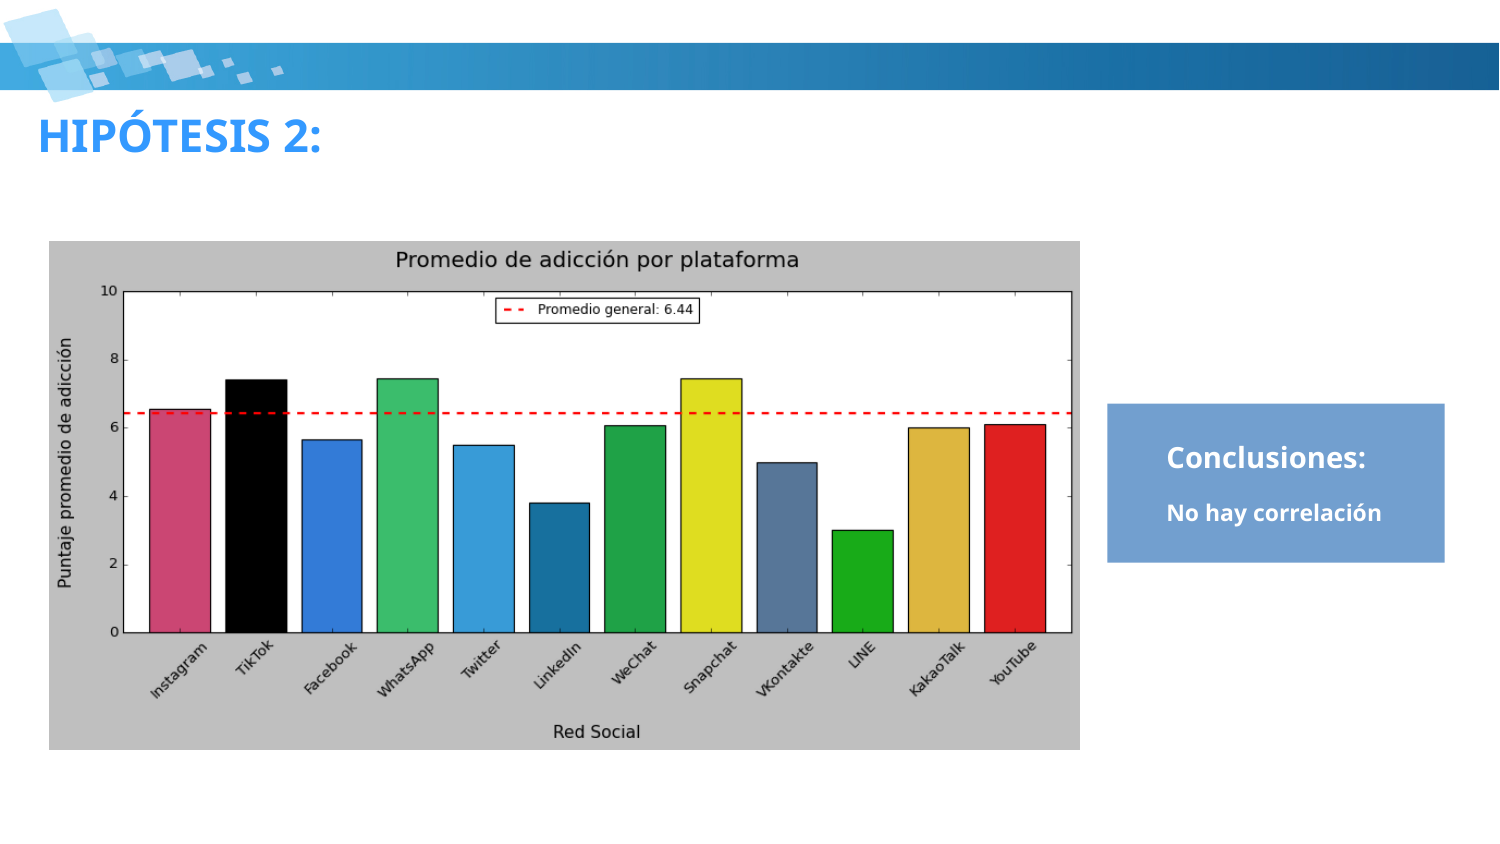

# HIPÓTESIS 2:
Conclusiones:
No hay correlación